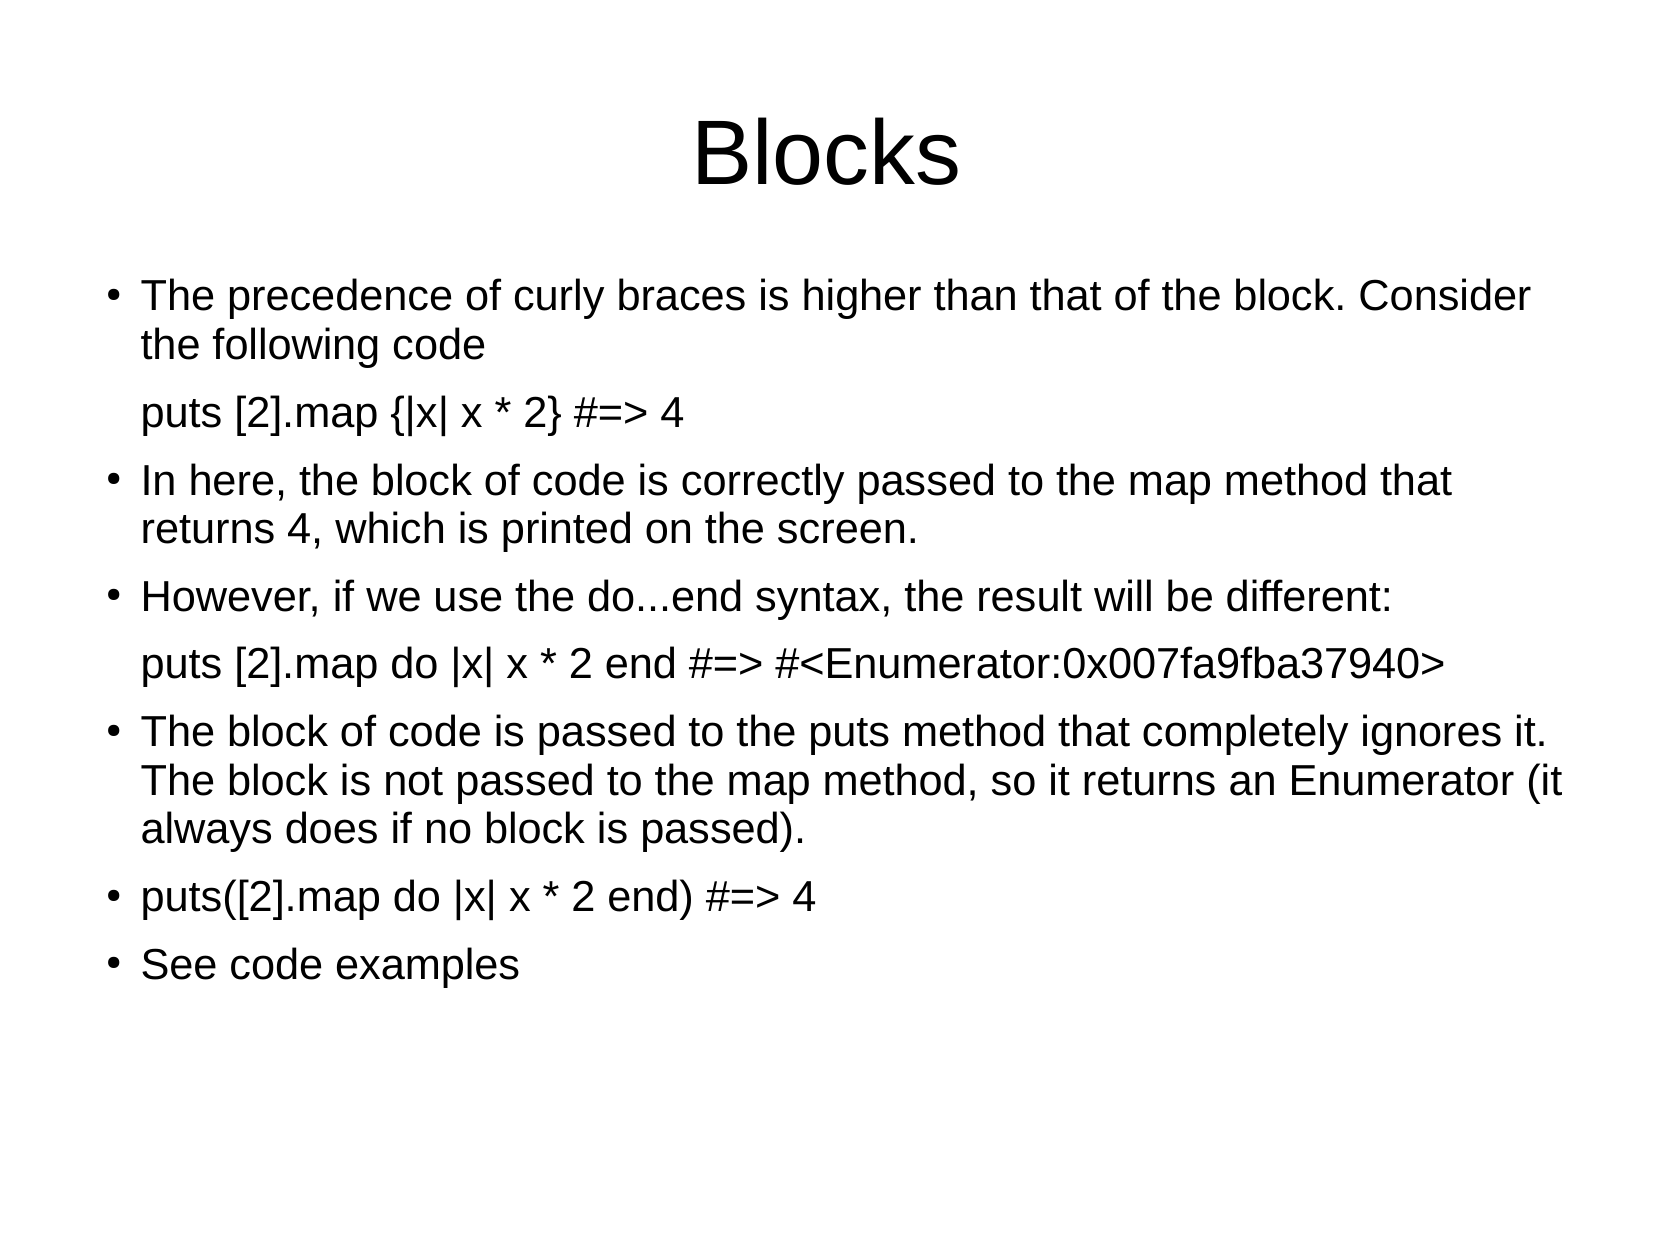

# Blocks
The precedence of curly braces is higher than that of the block. Consider the following code
puts [2].map {|x| x * 2} #=> 4
In here, the block of code is correctly passed to the map method that returns 4, which is printed on the screen.
However, if we use the do...end syntax, the result will be different:
puts [2].map do |x| x * 2 end #=> #<Enumerator:0x007fa9fba37940>
The block of code is passed to the puts method that completely ignores it. The block is not passed to the map method, so it returns an Enumerator (it always does if no block is passed).
puts([2].map do |x| x * 2 end) #=> 4
See code examples